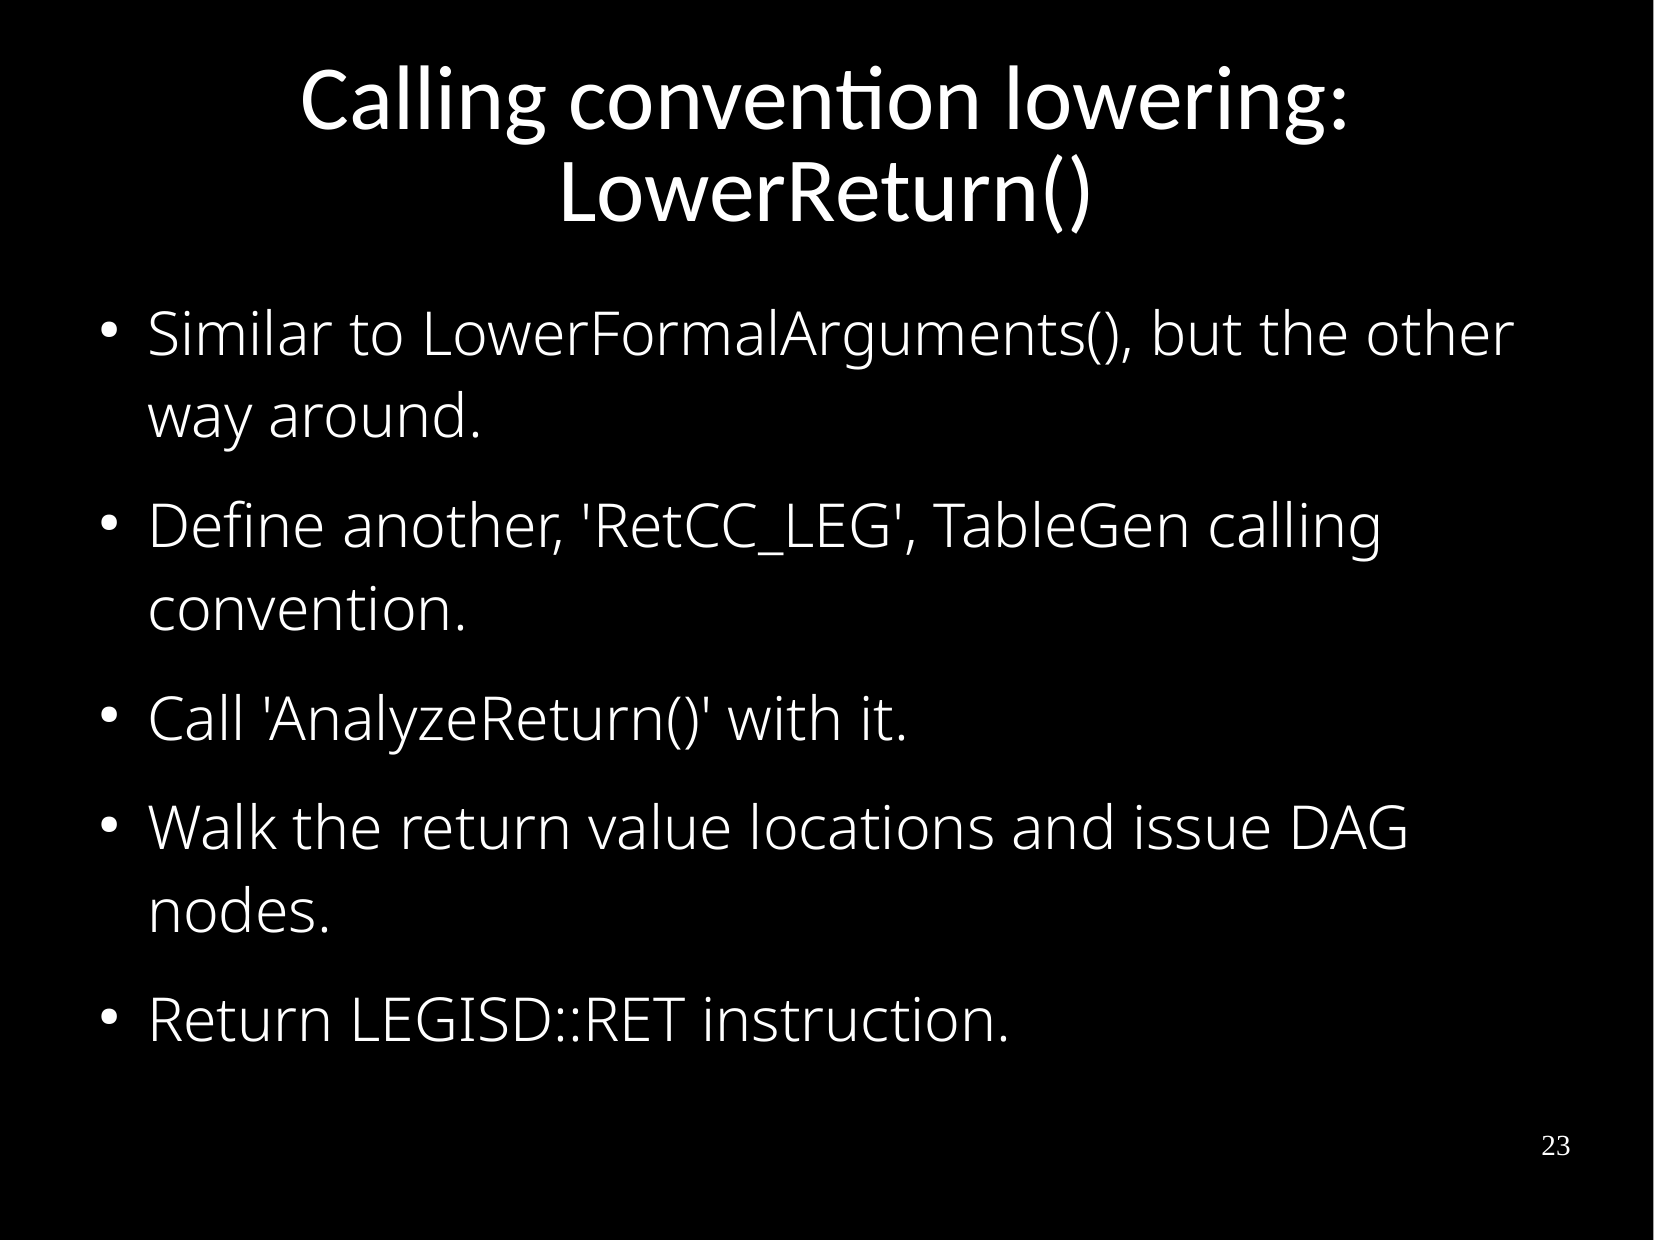

# Calling convention lowering: LowerReturn()
Similar to LowerFormalArguments(), but the other way around.
Define another, 'RetCC_LEG', TableGen calling convention.
Call 'AnalyzeReturn()' with it.
Walk the return value locations and issue DAG nodes.
Return LEGISD::RET instruction.
23